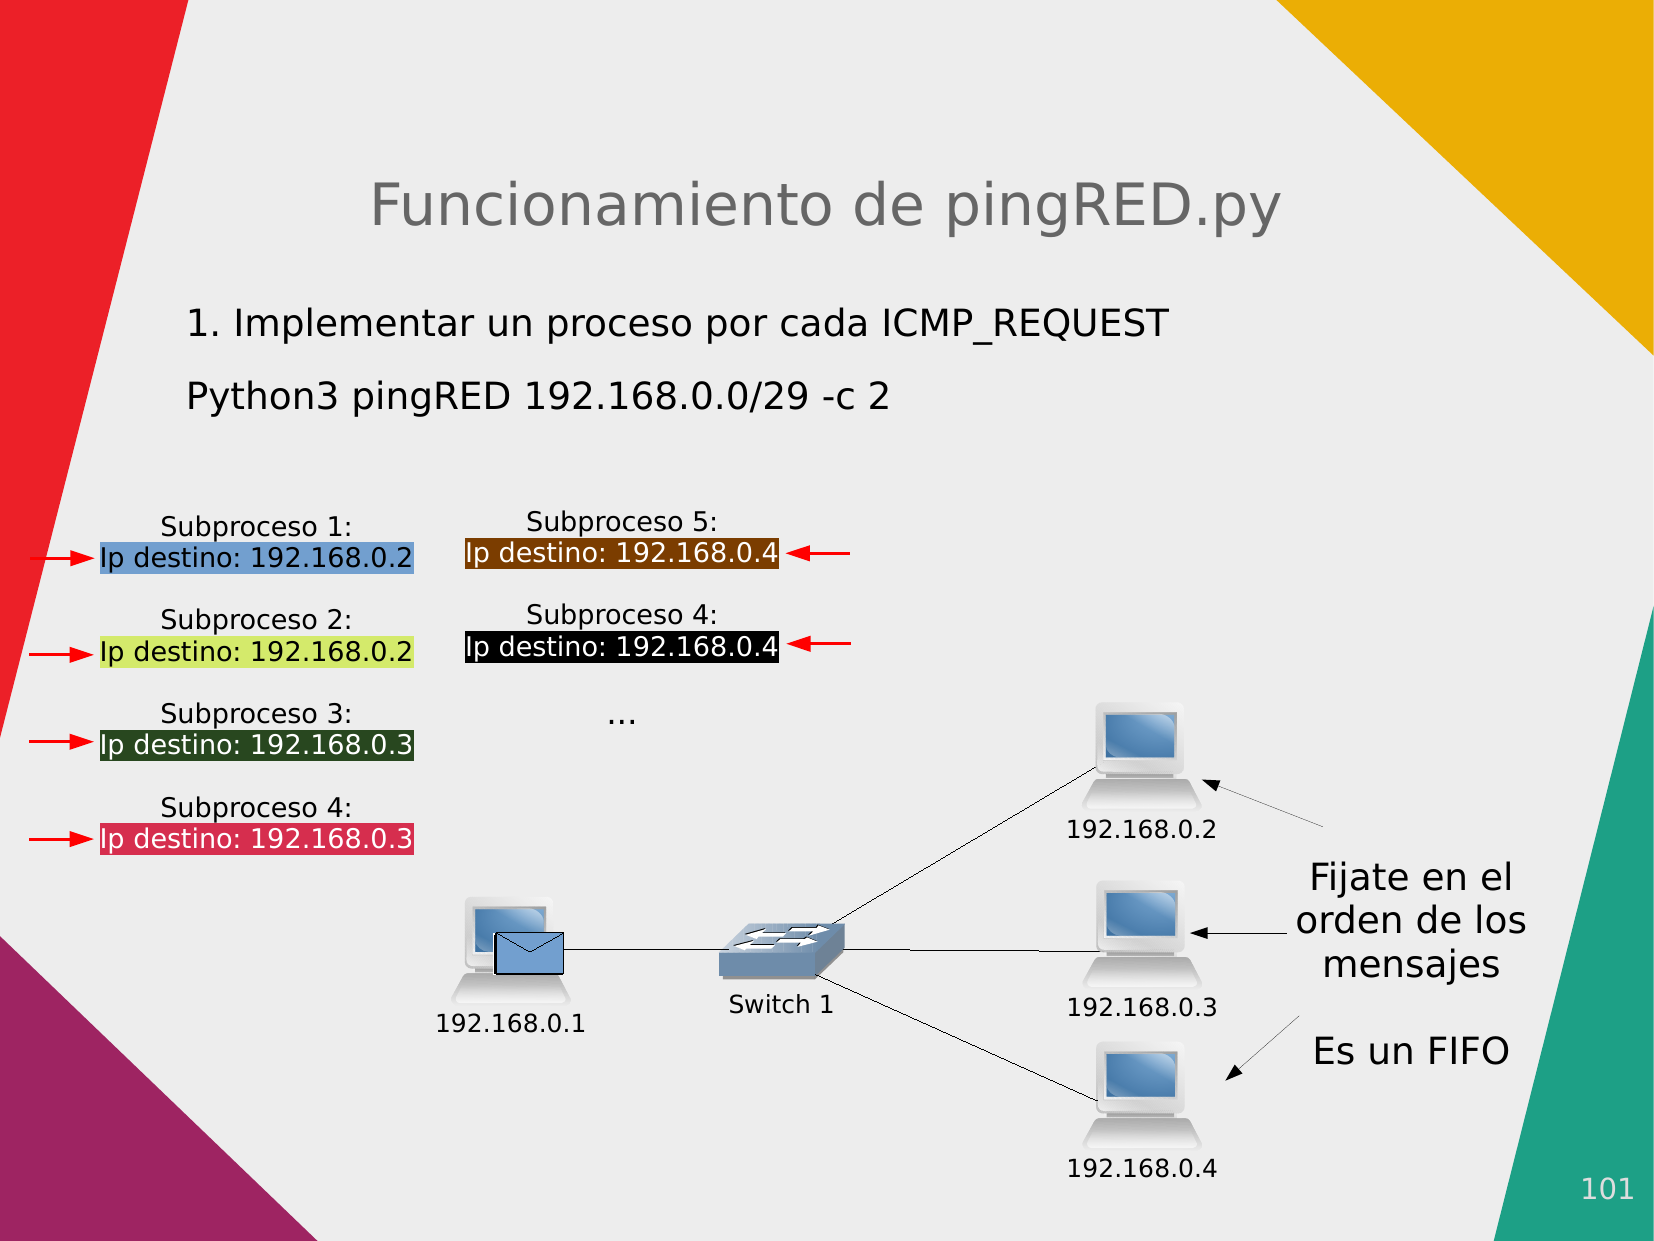

# Funcionamiento de pingRED.py
1. Implementar un proceso por cada ICMP_REQUEST
Python3 pingRED 192.168.0.0/29 -c 2
Subproceso 5:
Ip destino: 192.168.0.4
Subproceso 4:
Ip destino: 192.168.0.4
...
Subproceso 1:
Ip destino: 192.168.0.2
Subproceso 2:
Ip destino: 192.168.0.2
Subproceso 3:
Ip destino: 192.168.0.3
Subproceso 4:
Ip destino: 192.168.0.3
192.168.0.2
192.168.0.3
192.168.0.1
Switch 1
192.168.0.4
Fijate en el orden de los mensajes
Es un FIFO
101